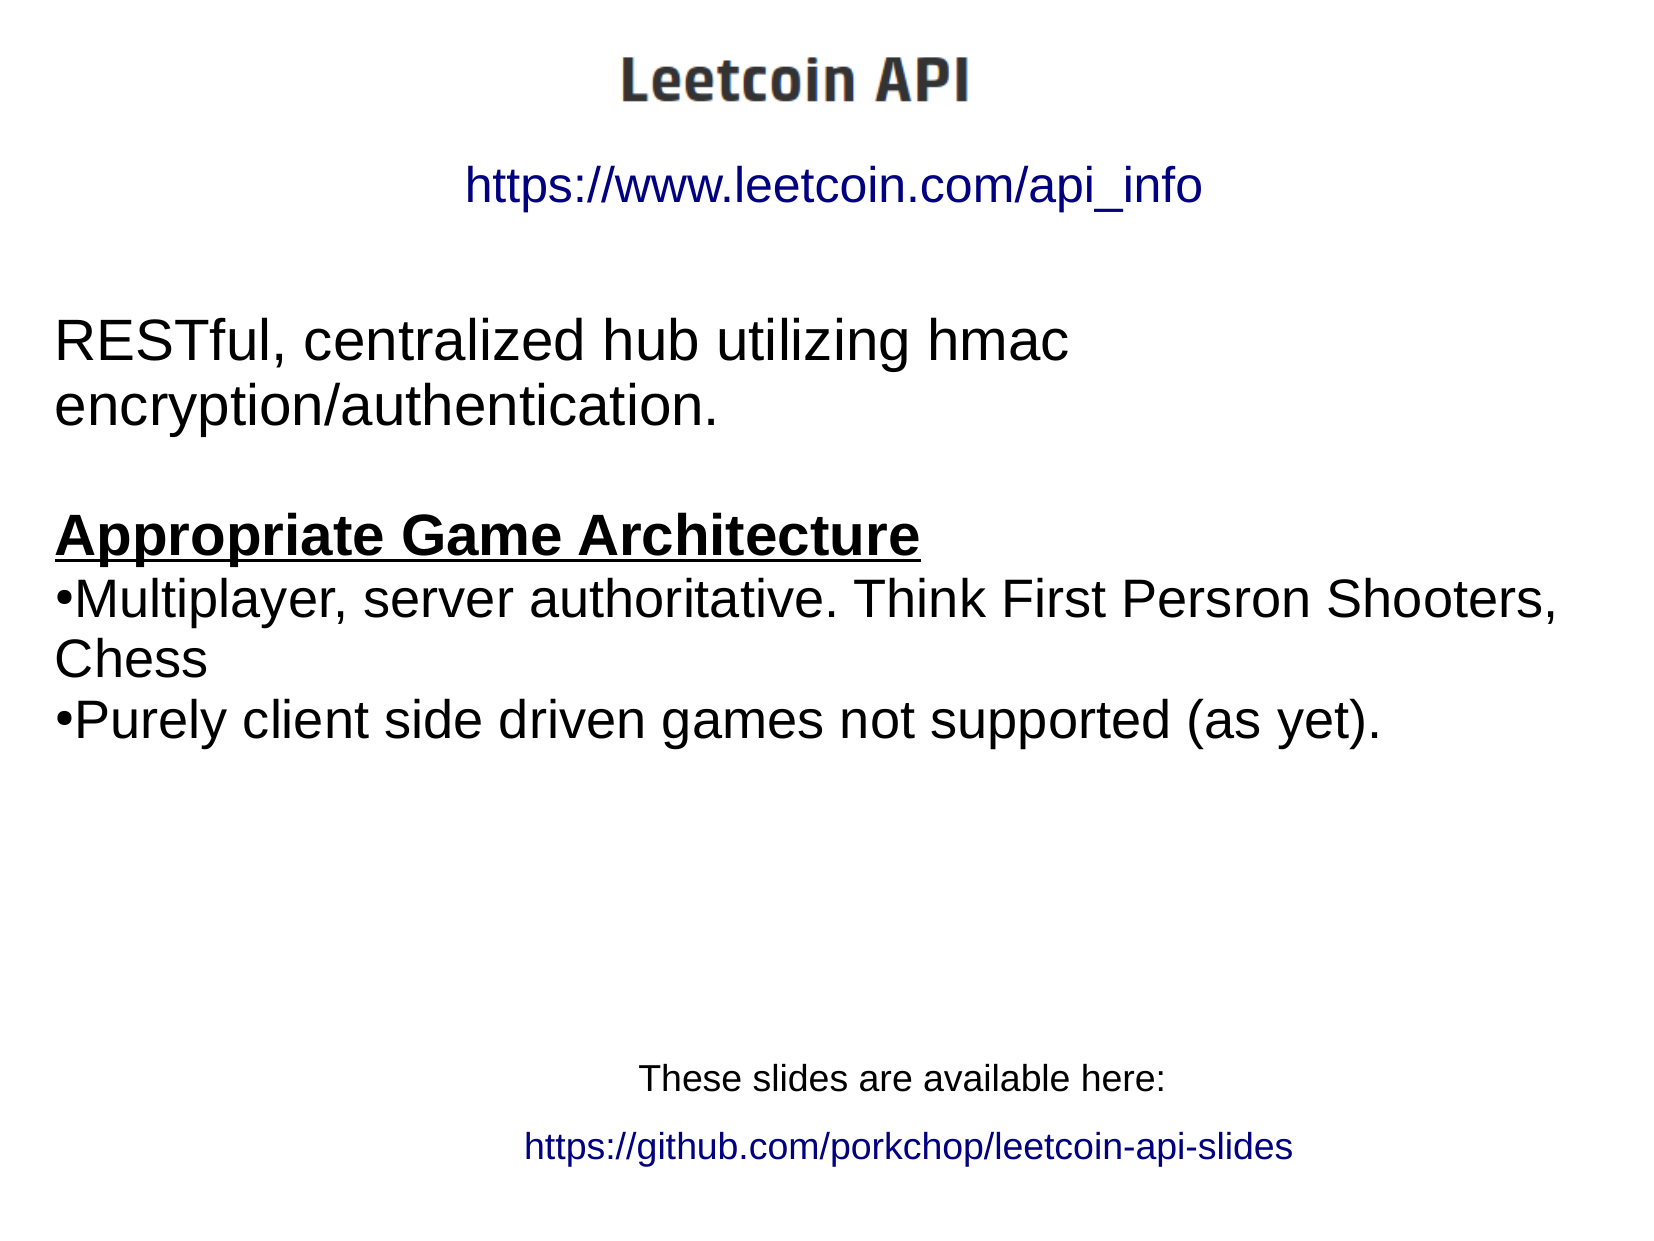

https://www.leetcoin.com/api_info
RESTful, centralized hub utilizing hmac encryption/authentication.
Appropriate Game Architecture
Multiplayer, server authoritative. Think First Persron Shooters, Chess
Purely client side driven games not supported (as yet).
These slides are available here:
https://github.com/porkchop/leetcoin-api-slides